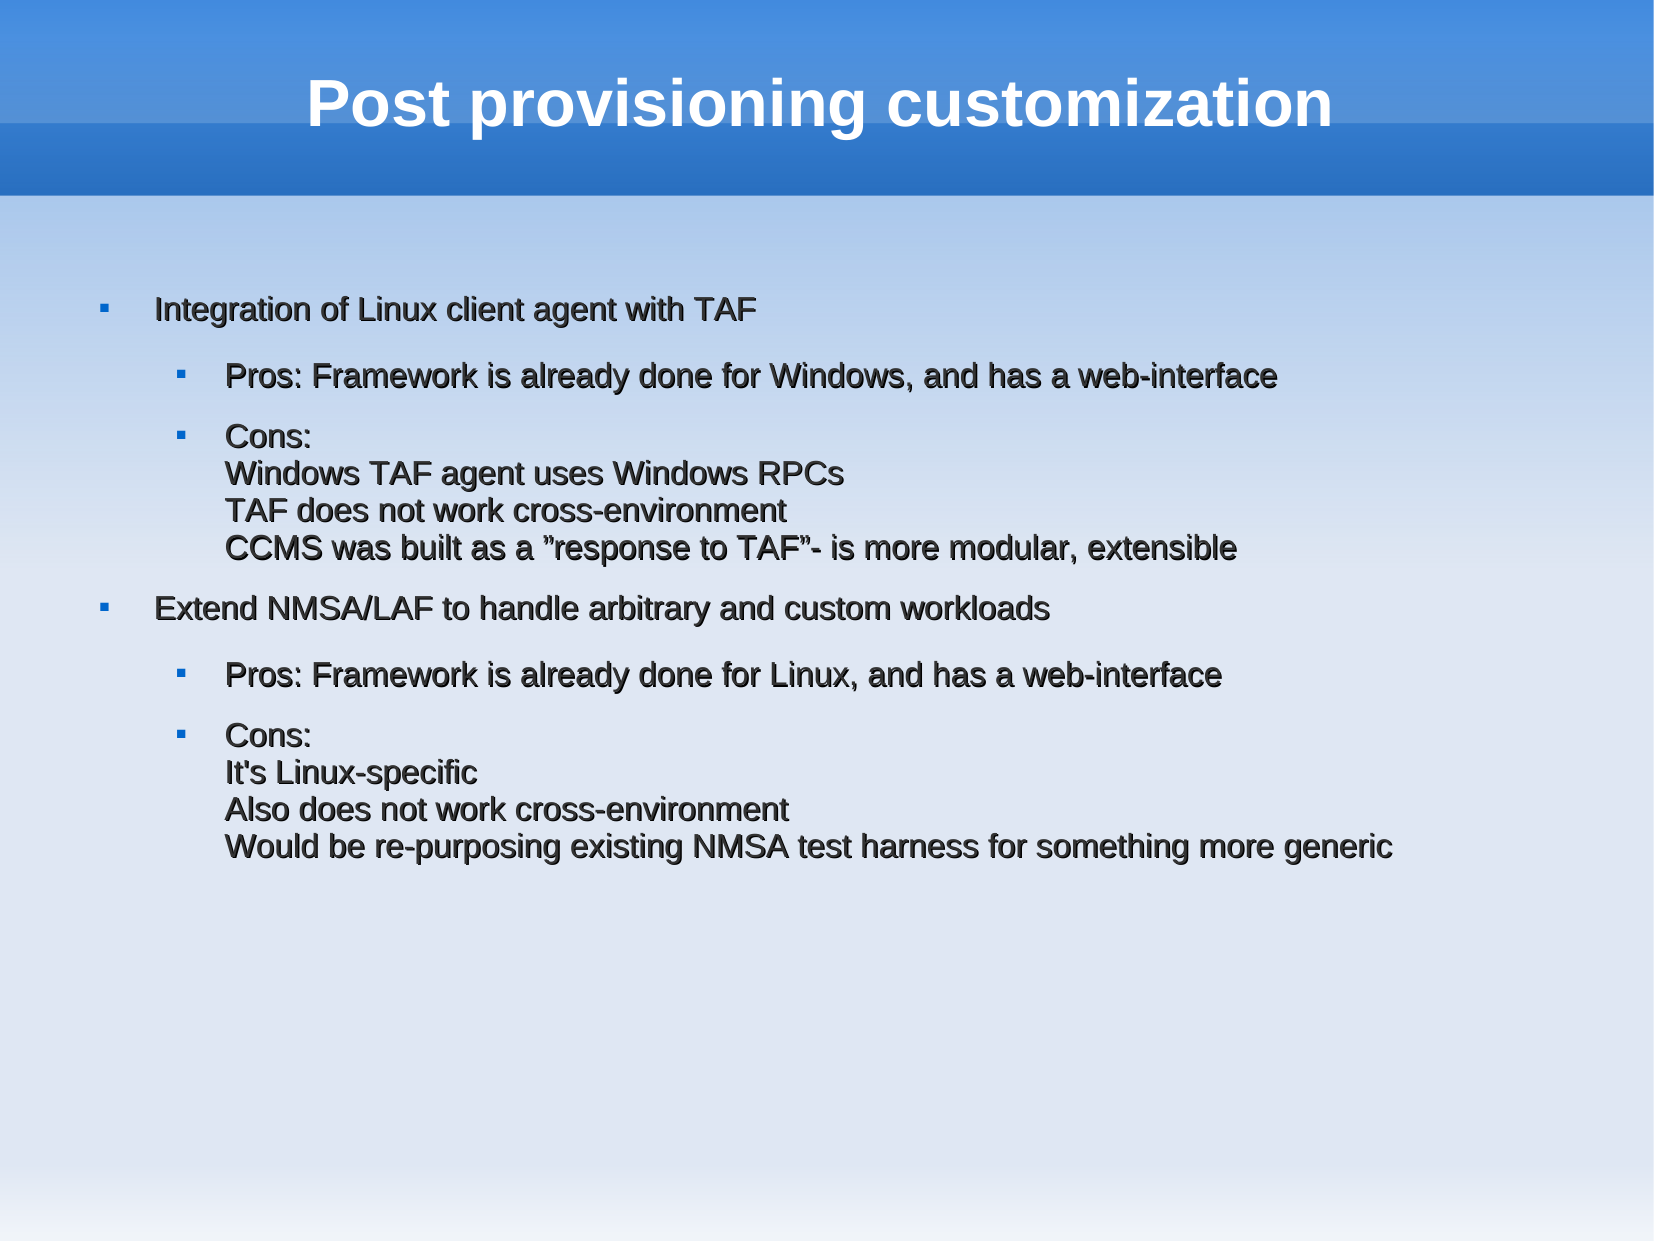

# Post provisioning customization
Integration of Linux client agent with TAF
Pros: Framework is already done for Windows, and has a web-interface
Cons:
Windows TAF agent uses Windows RPCs
TAF does not work cross-environment
CCMS was built as a ”response to TAF”- is more modular, extensible
Extend NMSA/LAF to handle arbitrary and custom workloads
Pros: Framework is already done for Linux, and has a web-interface
Cons:
It's Linux-specific
Also does not work cross-environment
Would be re-purposing existing NMSA test harness for something more generic